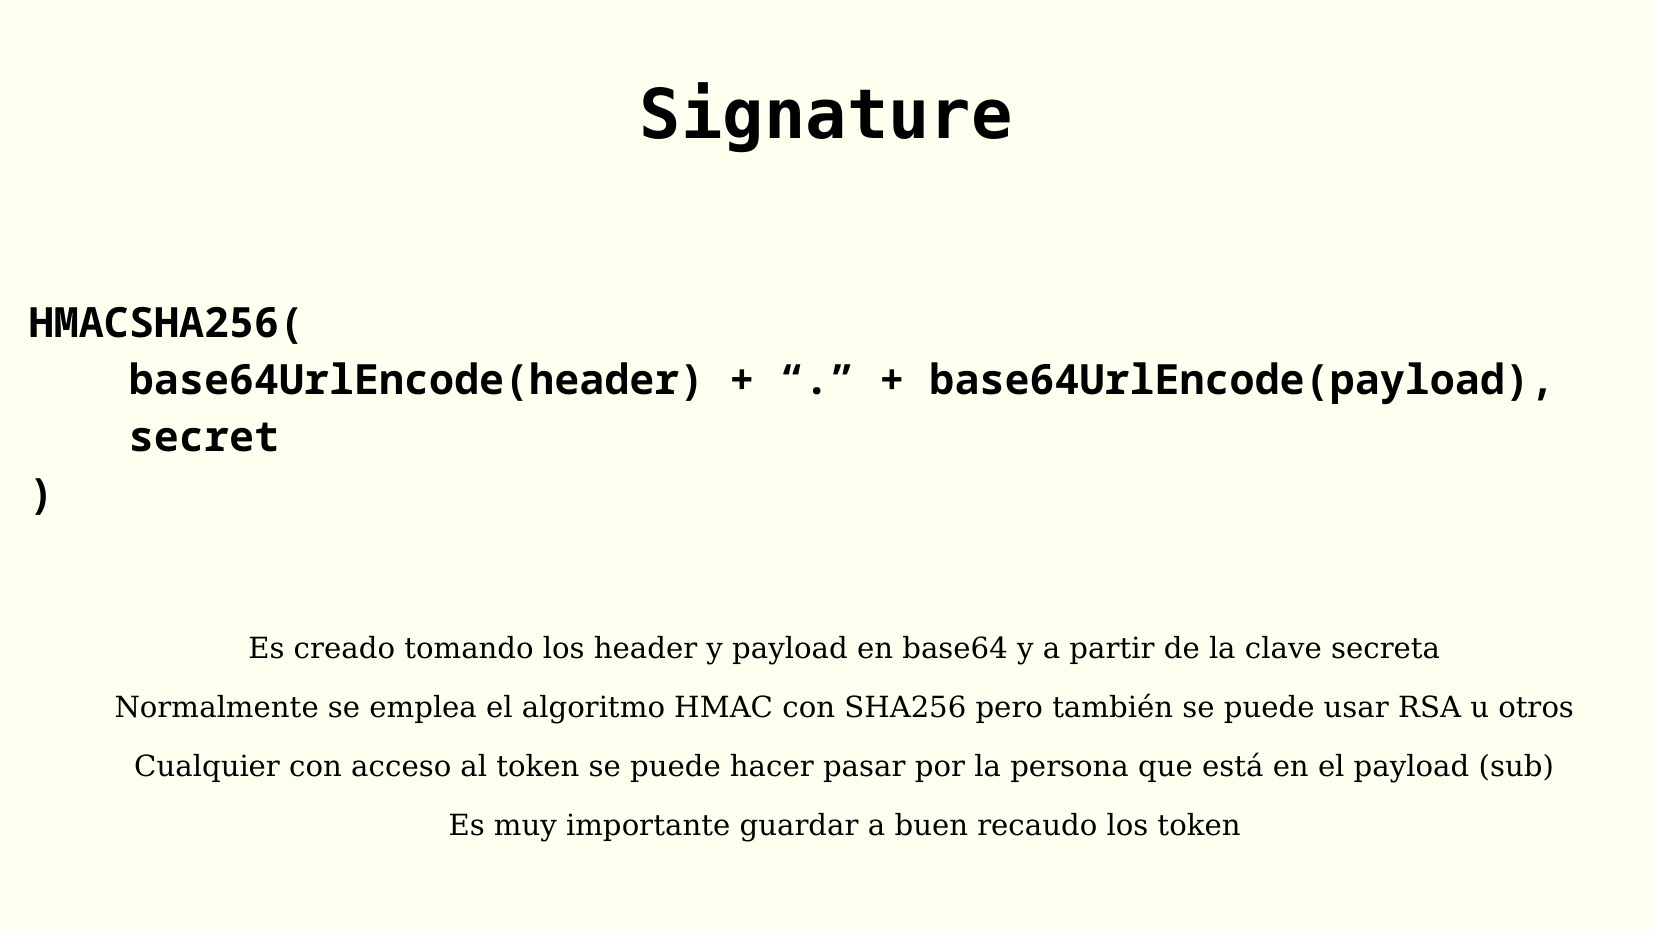

# Signature
HMACSHA256(
 base64UrlEncode(header) + “.” + base64UrlEncode(payload),
 secret
)
Es creado tomando los header y payload en base64 y a partir de la clave secreta
Normalmente se emplea el algoritmo HMAC con SHA256 pero también se puede usar RSA u otros
Cualquier con acceso al token se puede hacer pasar por la persona que está en el payload (sub)
Es muy importante guardar a buen recaudo los token